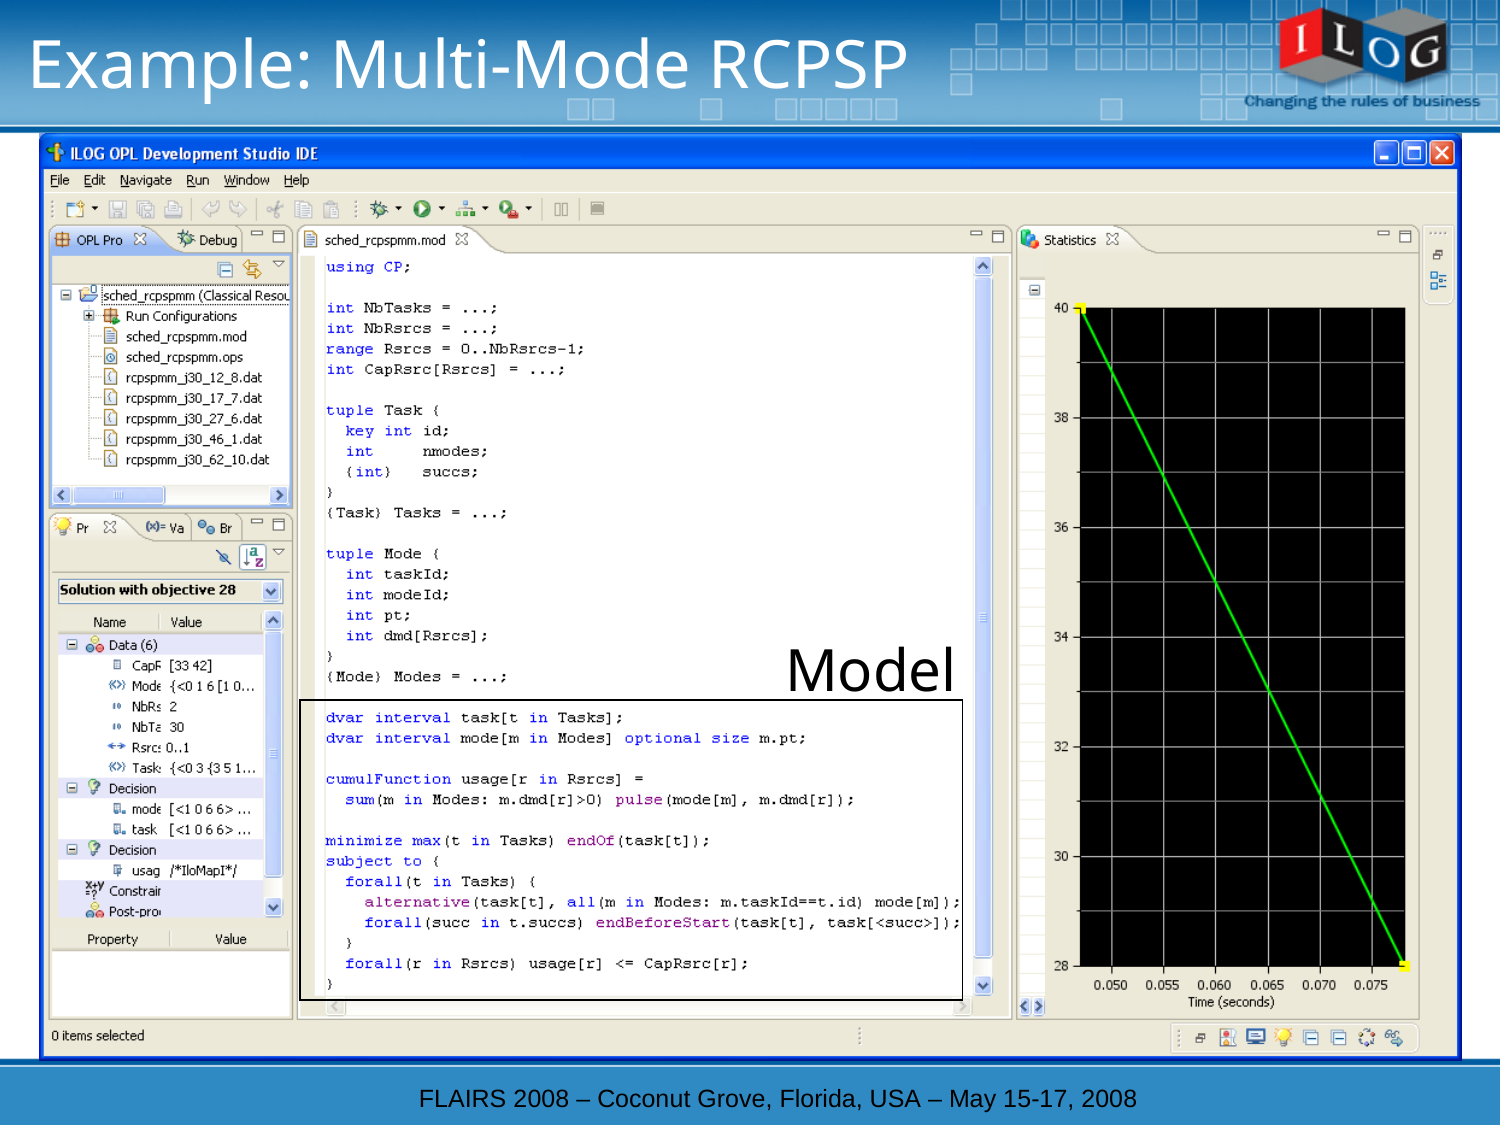

# Example: Multi-Mode RCPSP
Model
40
© ILOG, All rights reserved